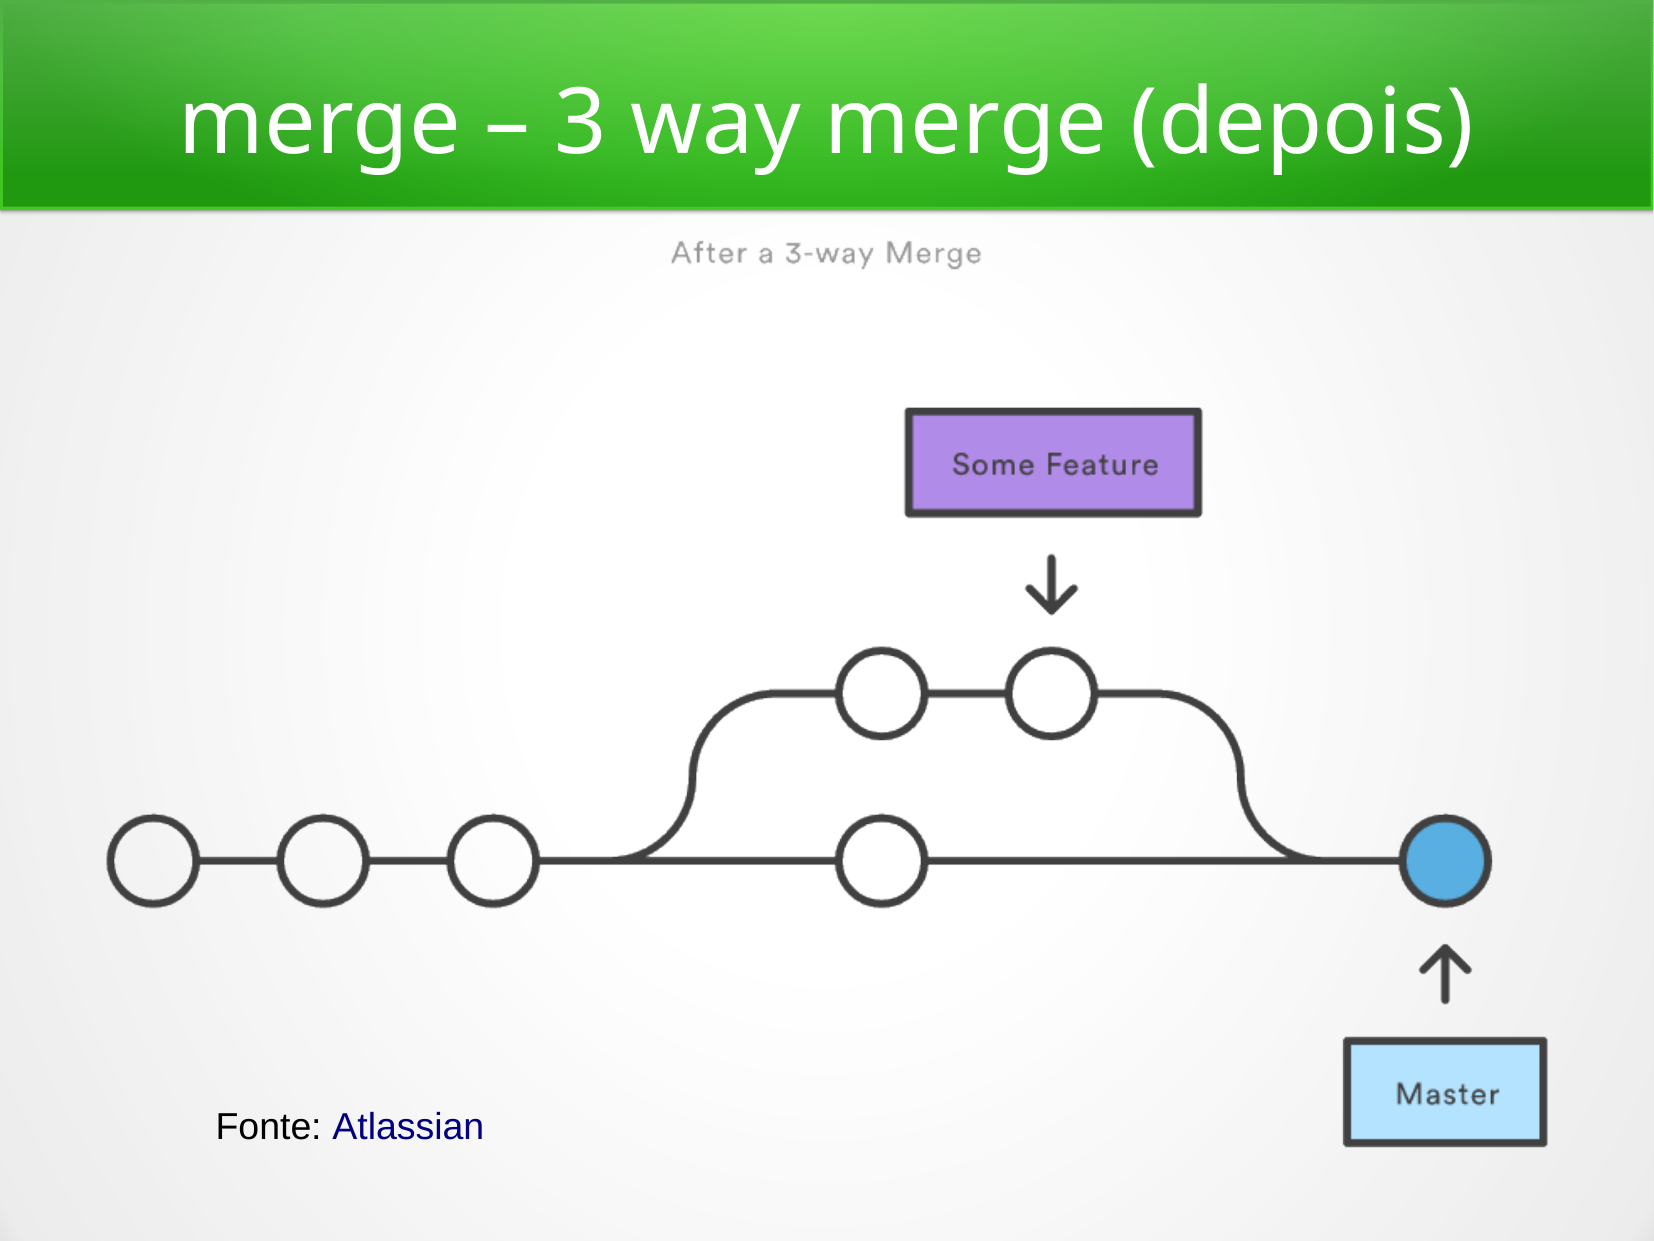

# merge – 3 way merge (depois)
Fonte: Atlassian